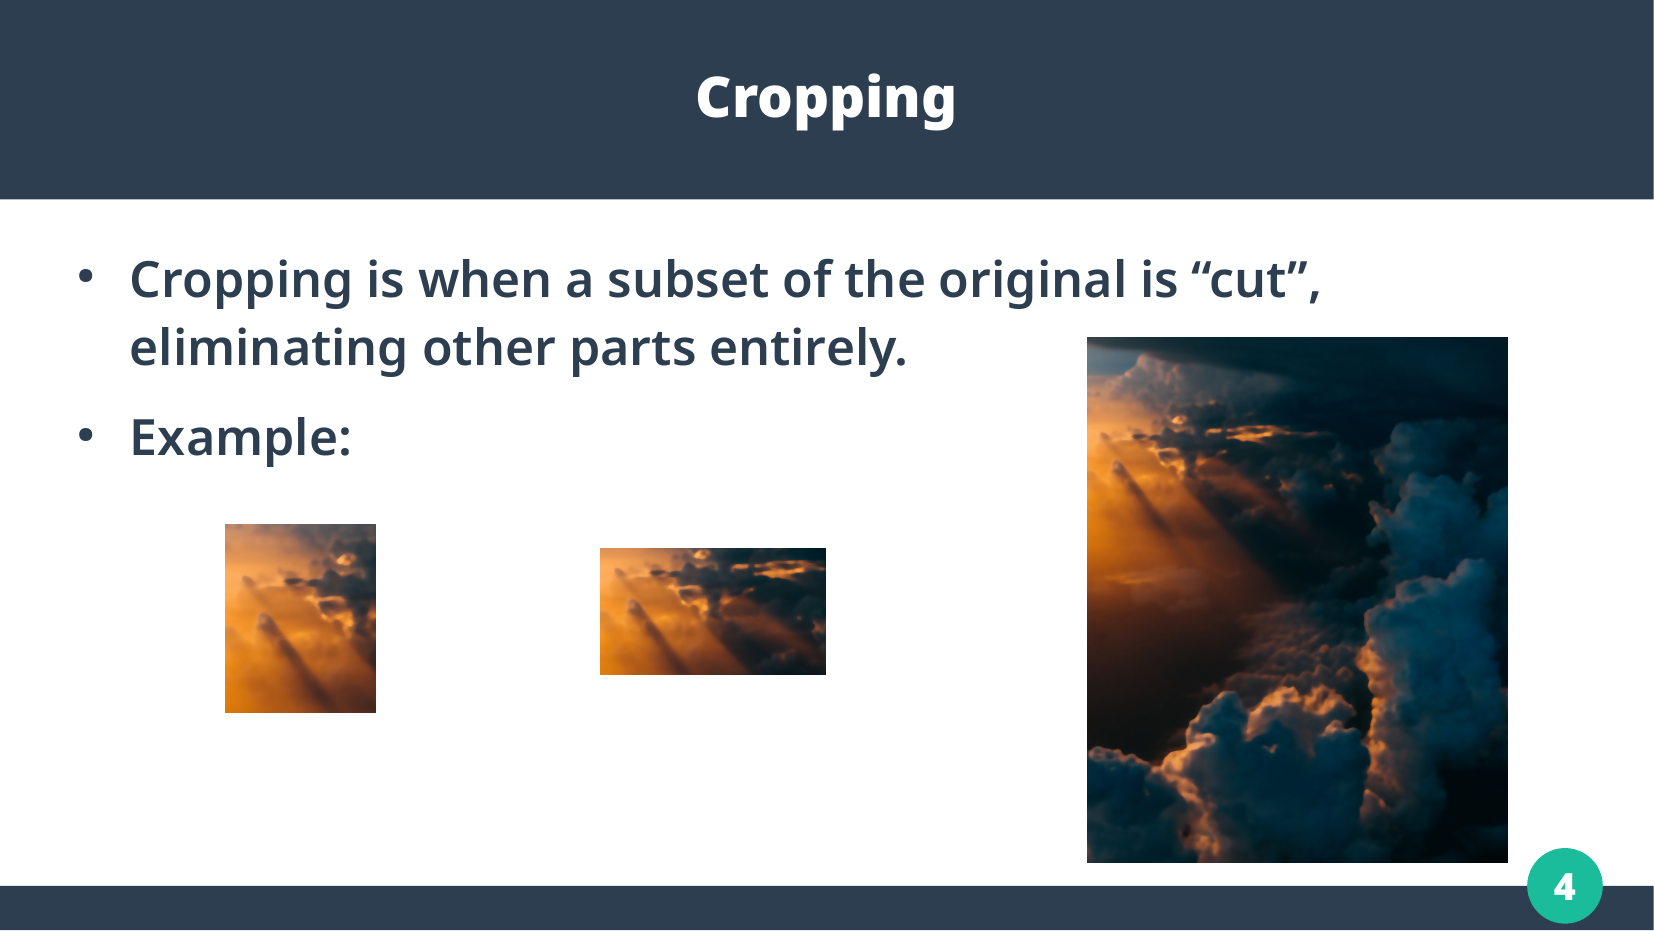

# Cropping
Cropping is when a subset of the original is “cut”, eliminating other parts entirely.
Example: